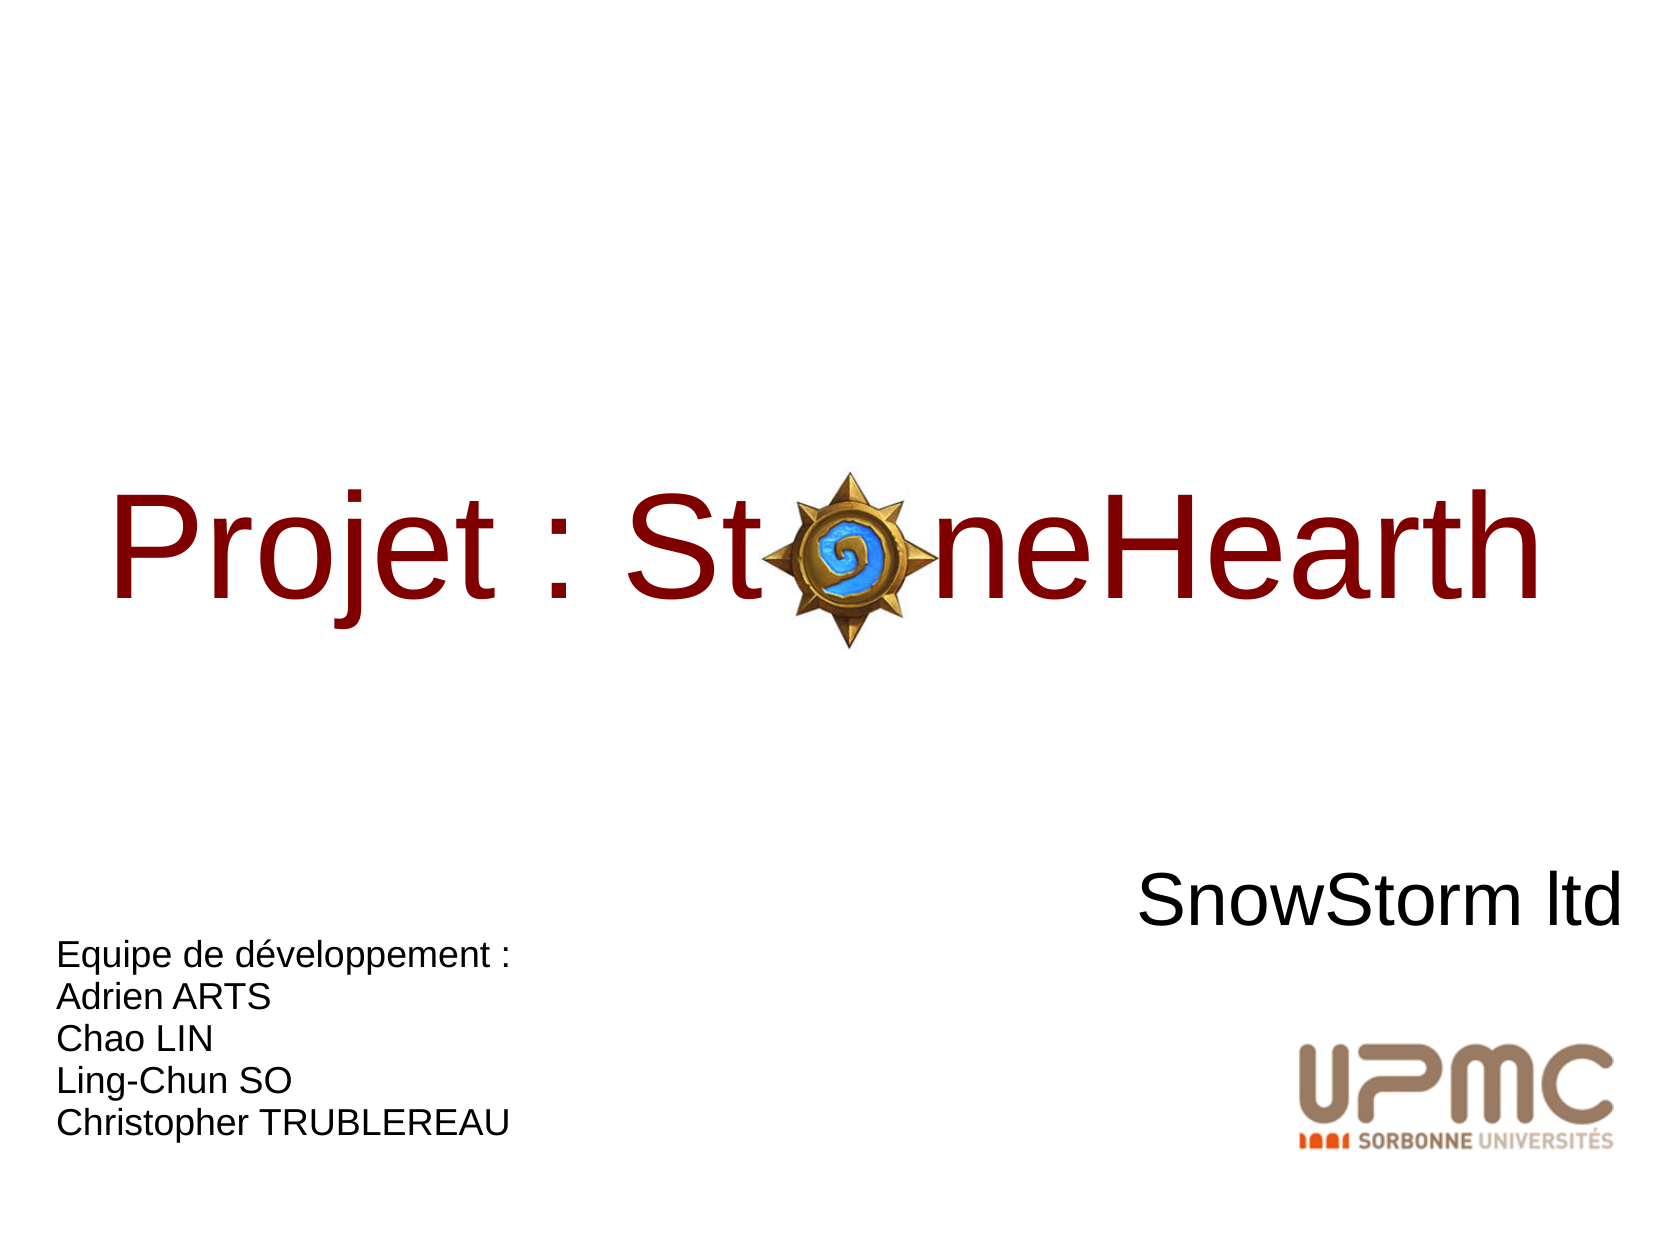

# Projet : St neHearth
SnowStorm ltd
Equipe de développement :
Adrien ARTS
Chao LIN
Ling-Chun SO
Christopher TRUBLEREAU